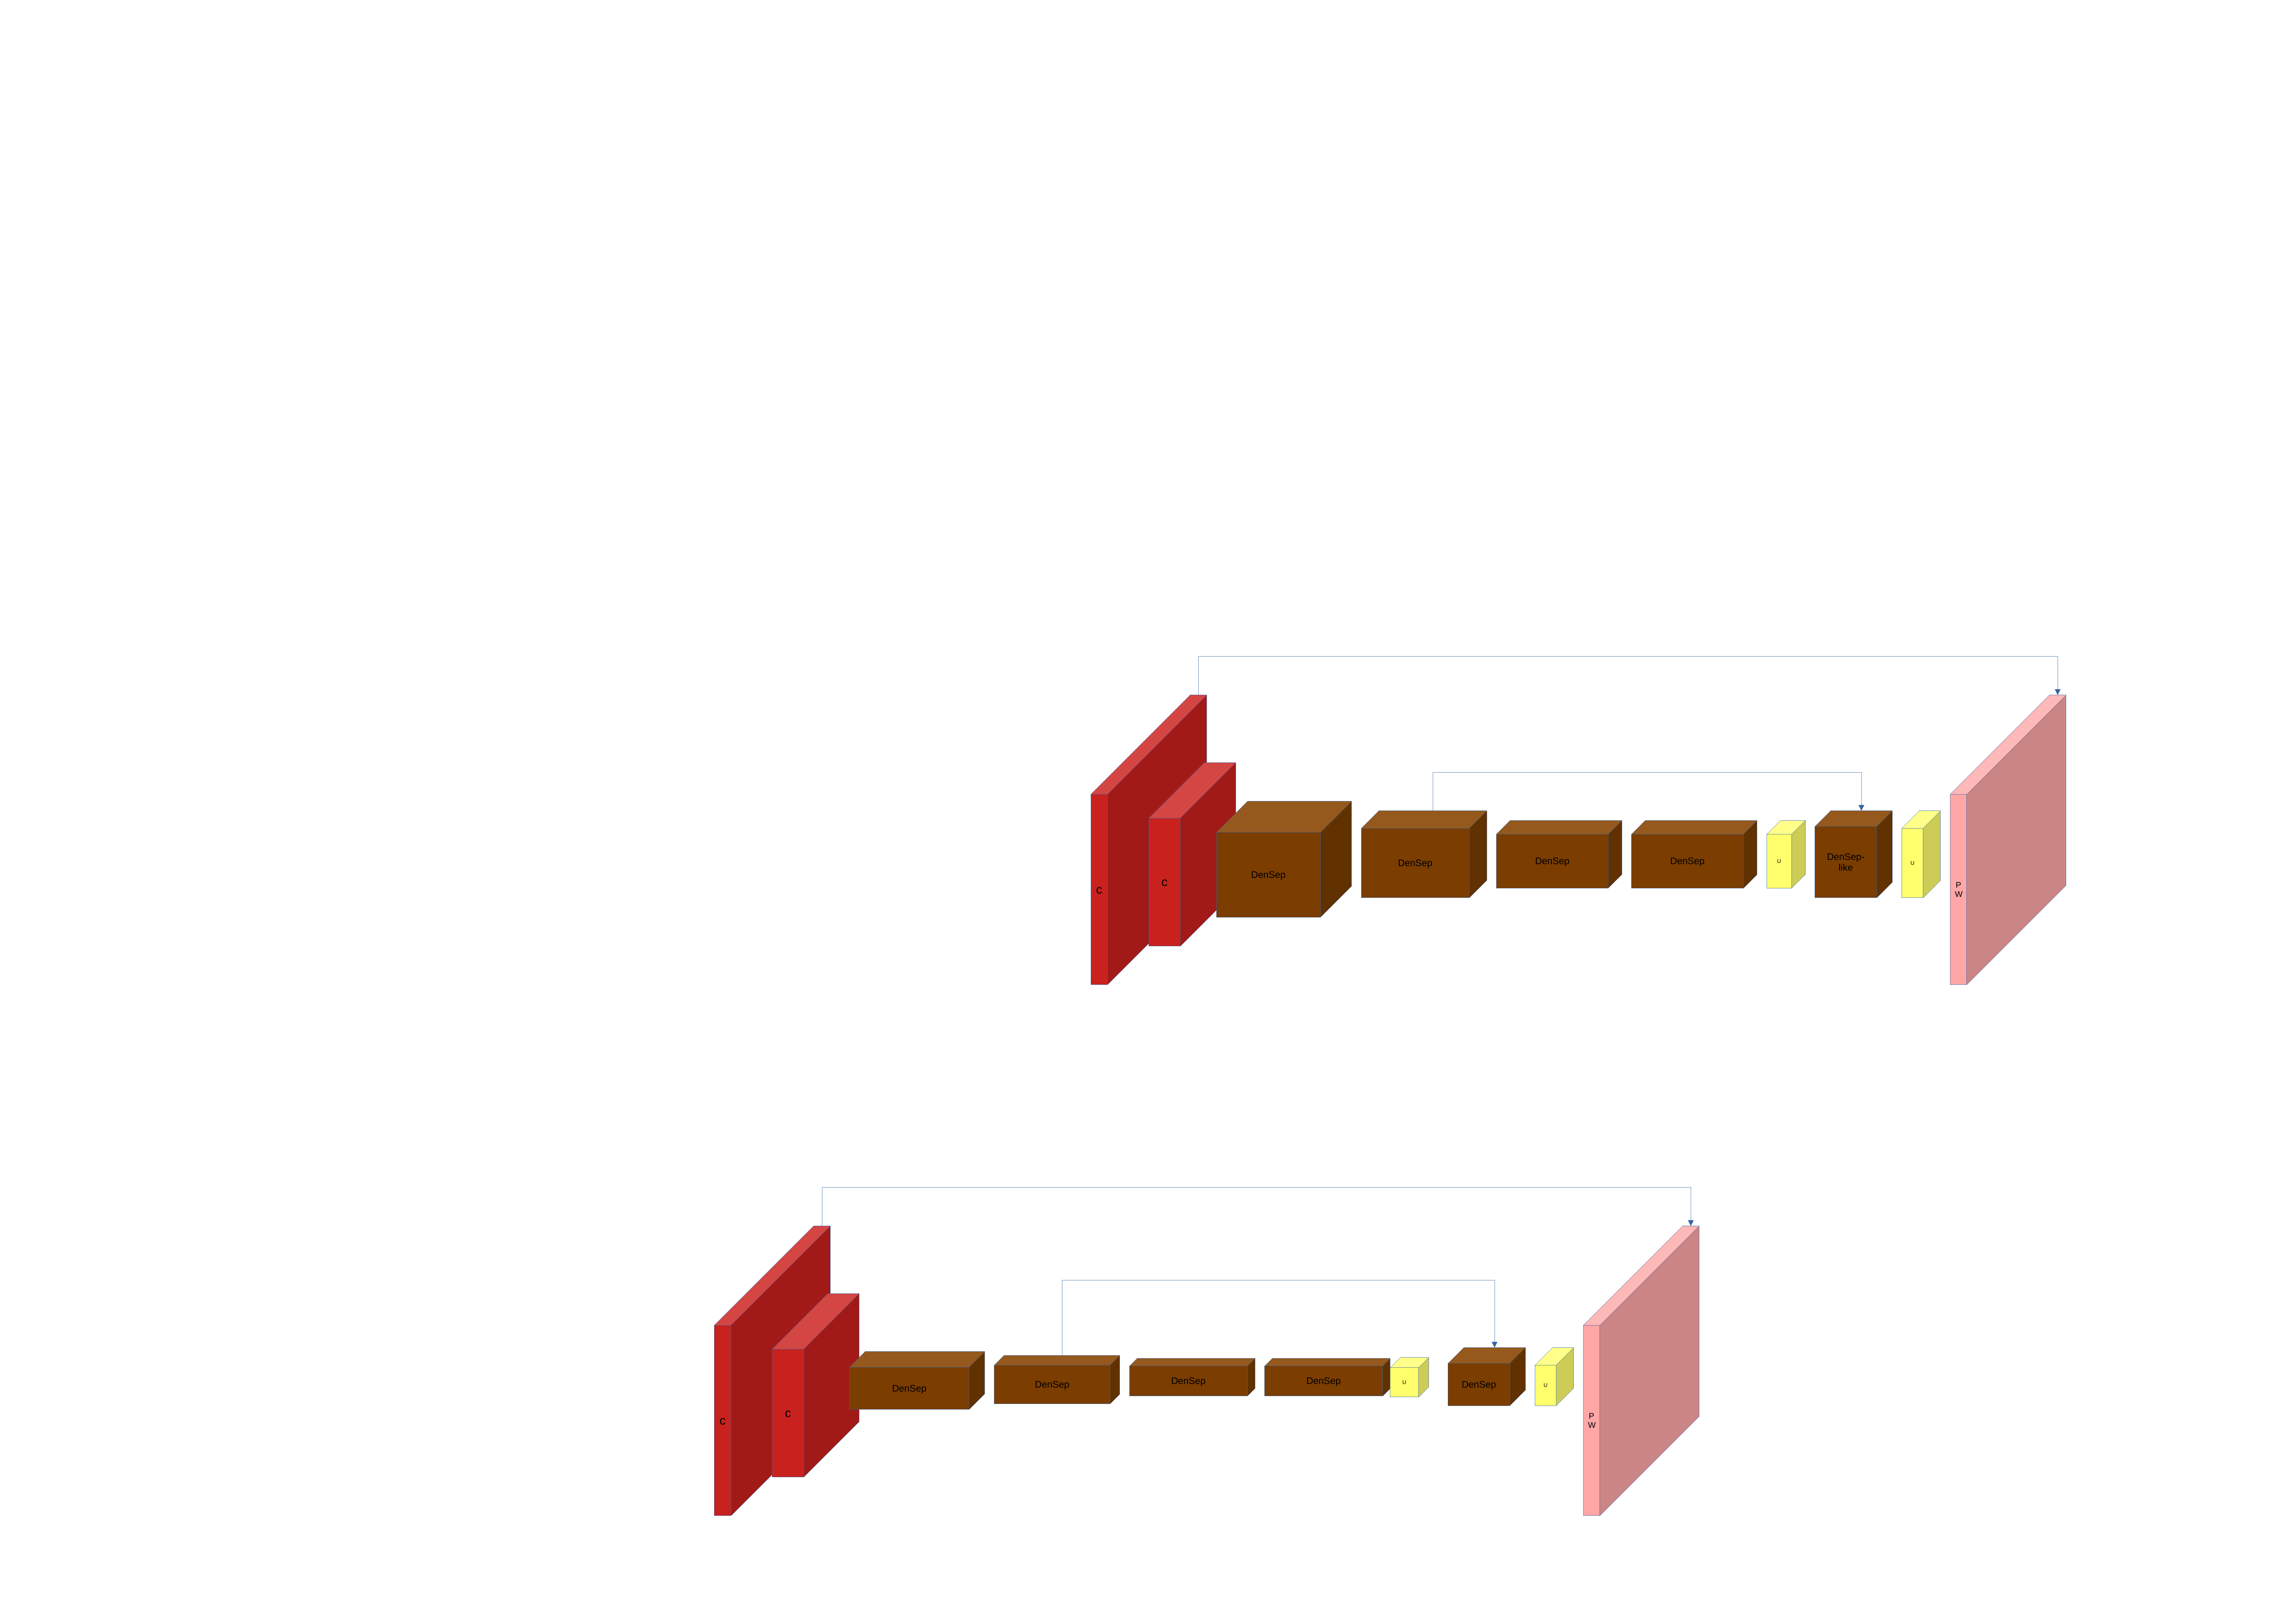

c
PW
c
c
DenSep
DenSep
DenSep-like
U
DenSep
DenSep
U
c
PW
c
DenSep
U
DenSep
DenSep
U
DenSep
DenSep